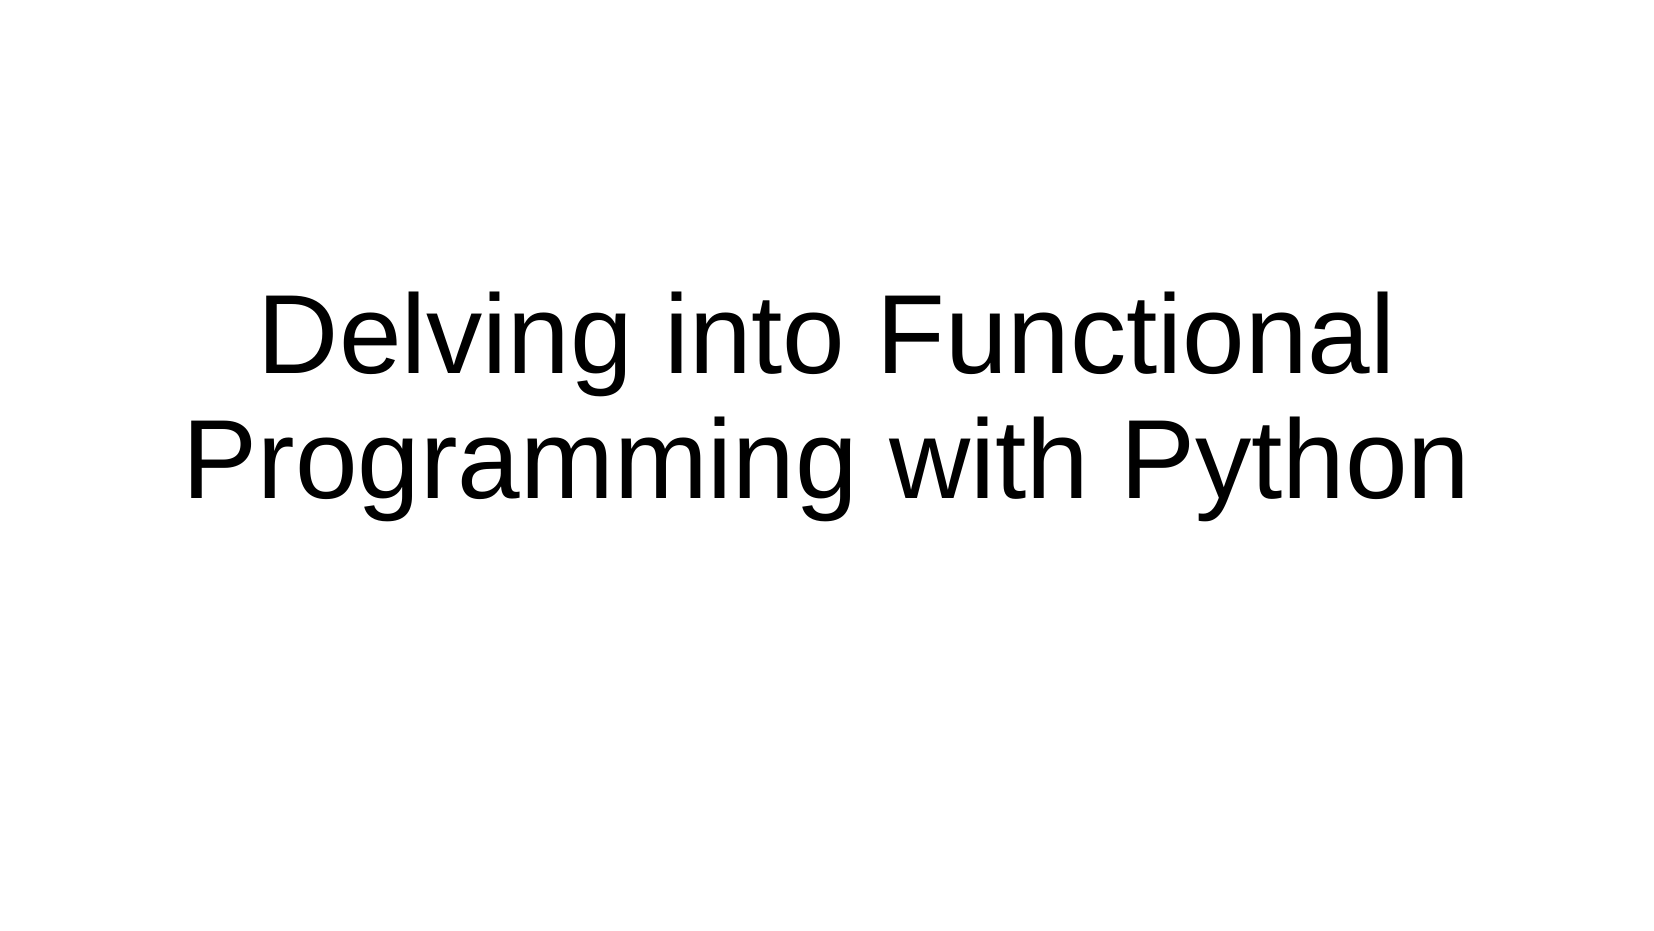

# Delving into Functional Programming with Python